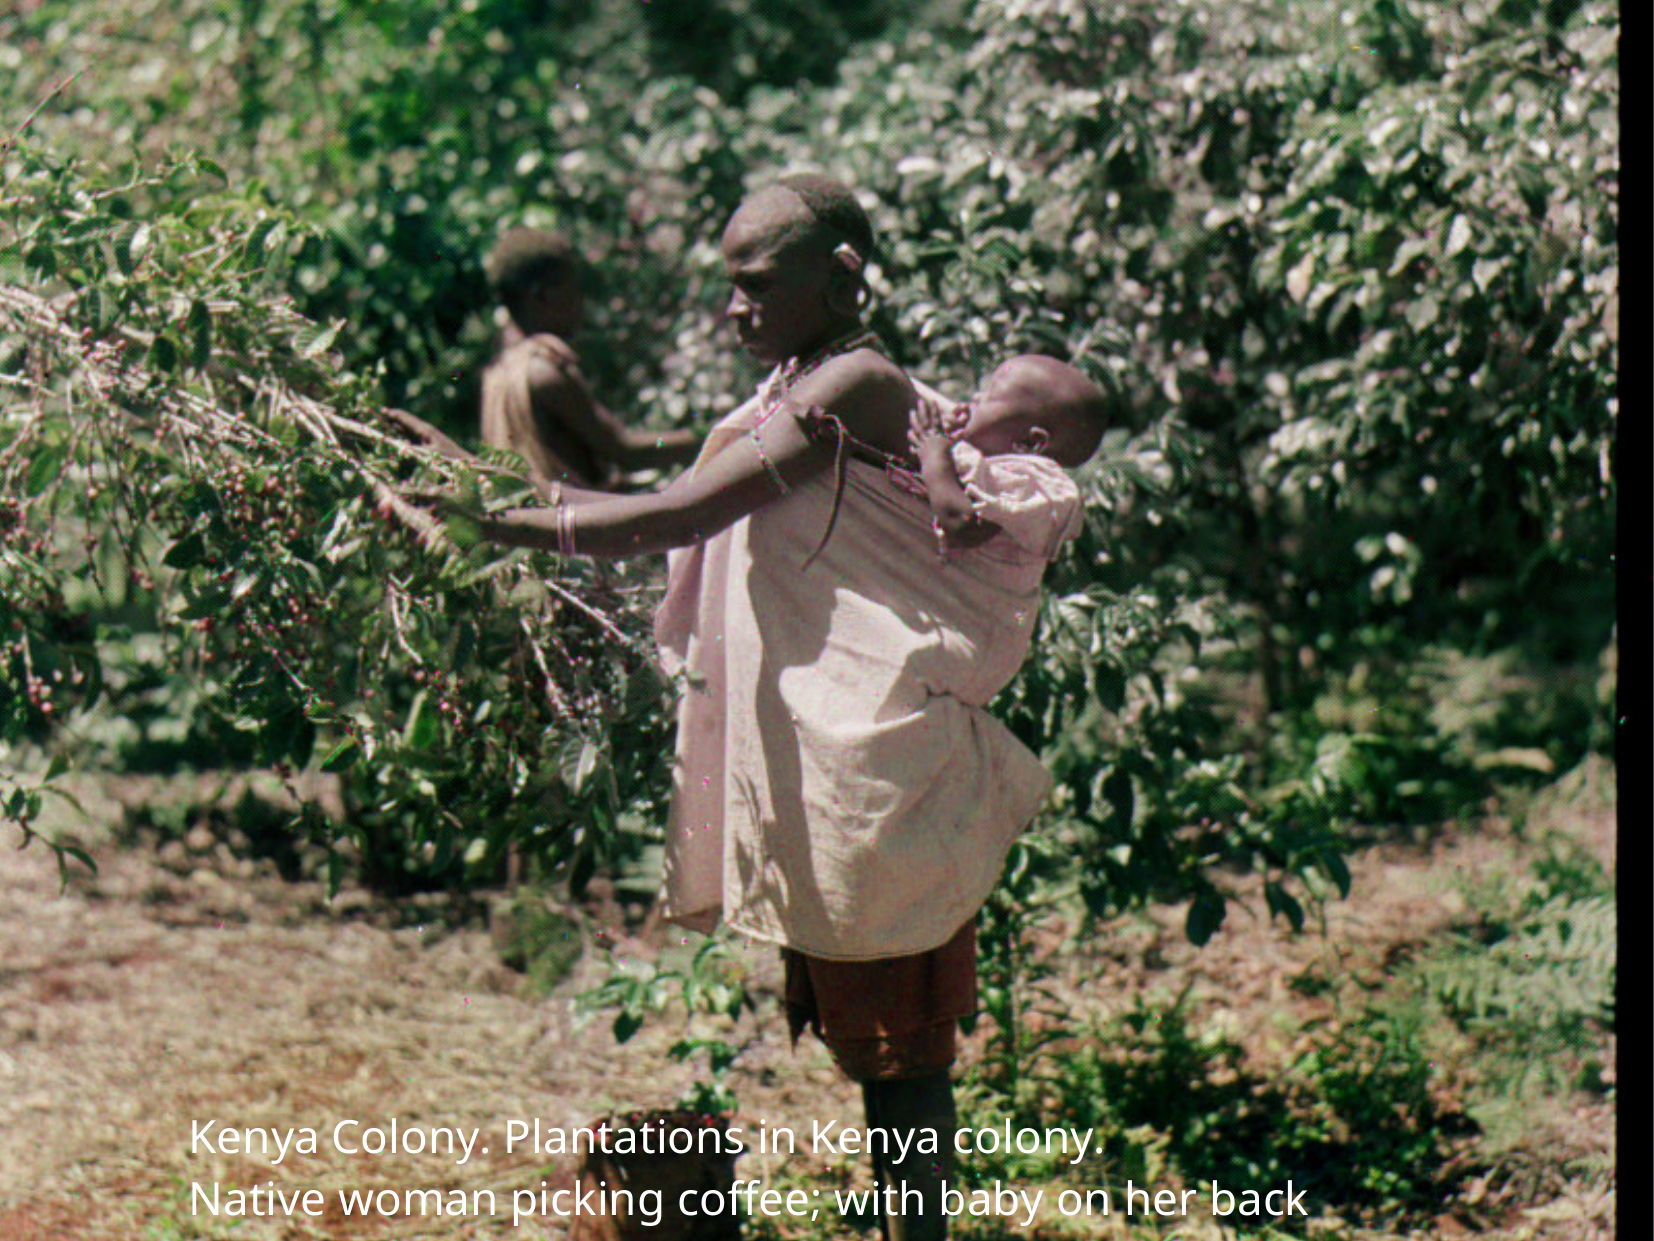

#
Kenya Colony. Plantations in Kenya colony.
Native woman picking coffee; with baby on her back